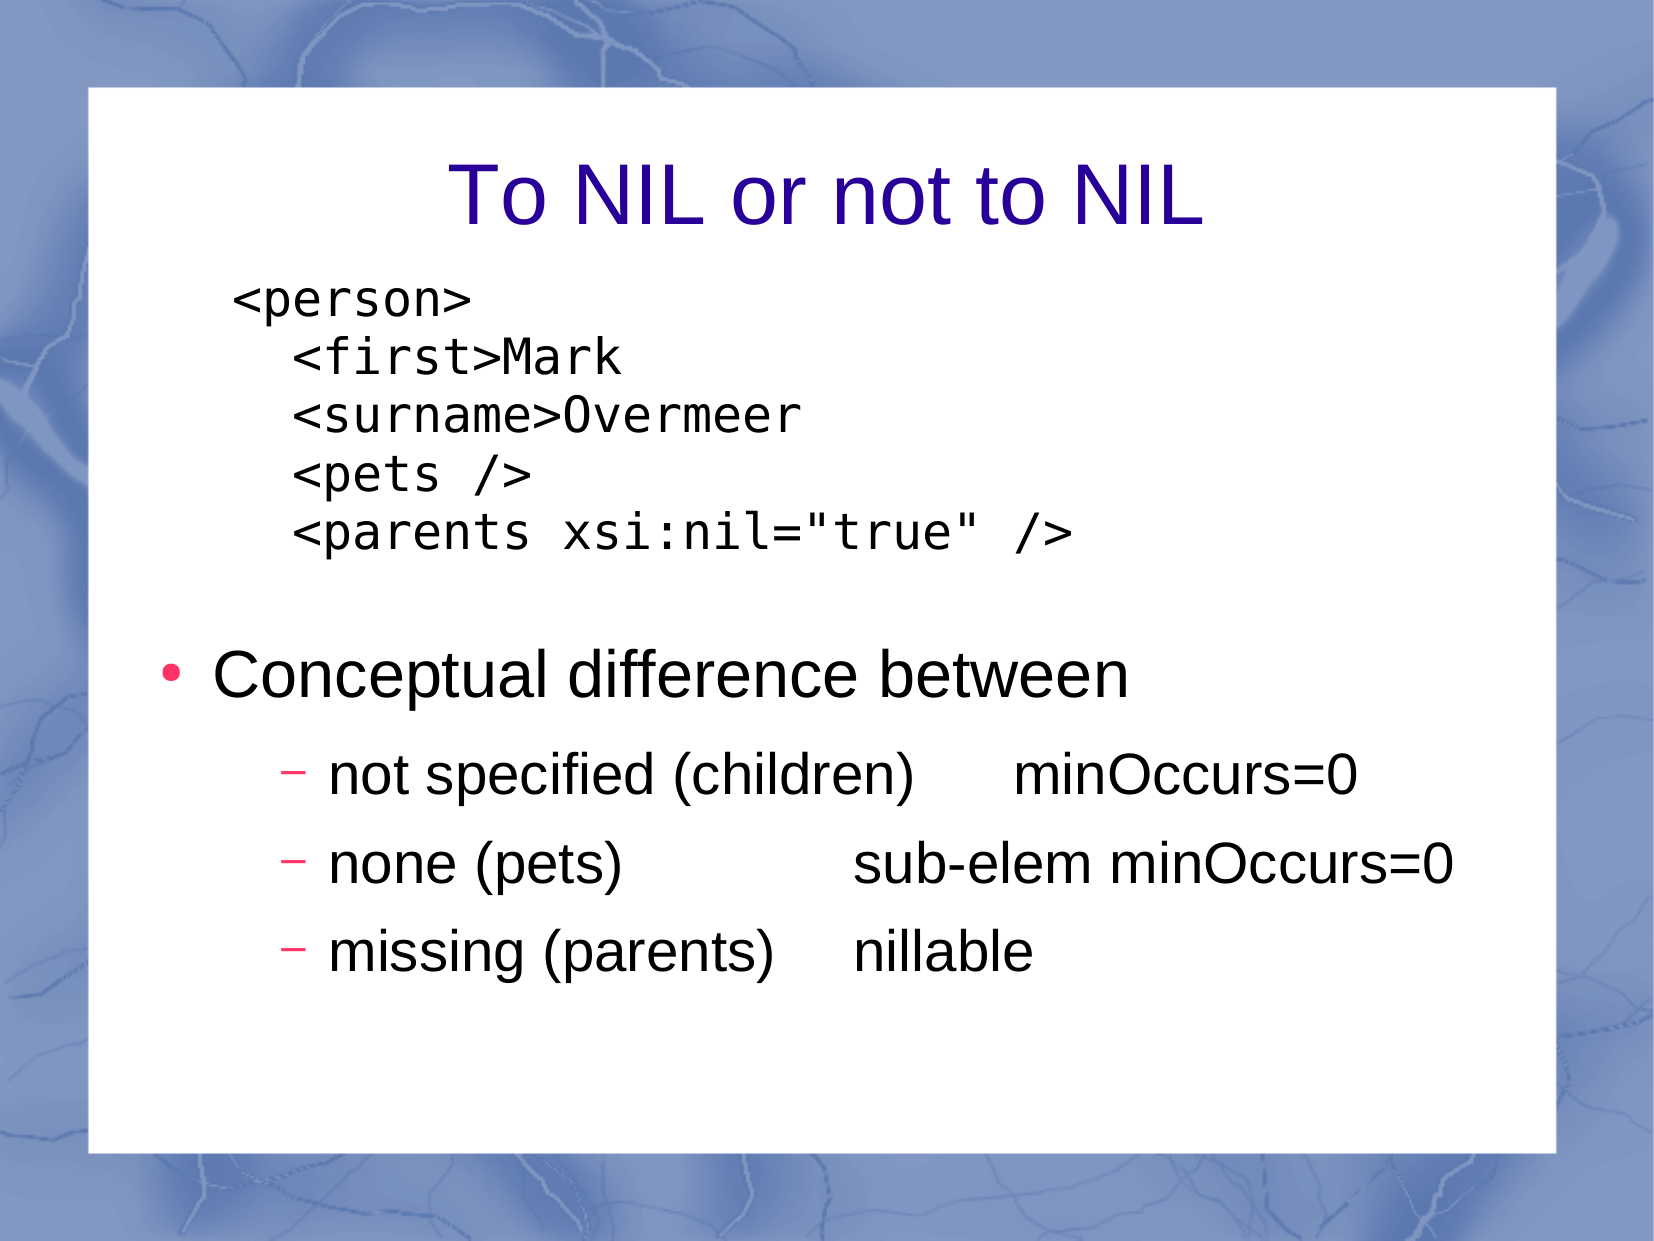

# To NIL or not to NIL
<person>
 <first>Mark
 <surname>Overmeer
 <pets />
 <parents xsi:nil="true" />
Conceptual difference between
not specified (children) minOccurs=0
none (pets)			 	sub-elem minOccurs=0
missing (parents)		nillable